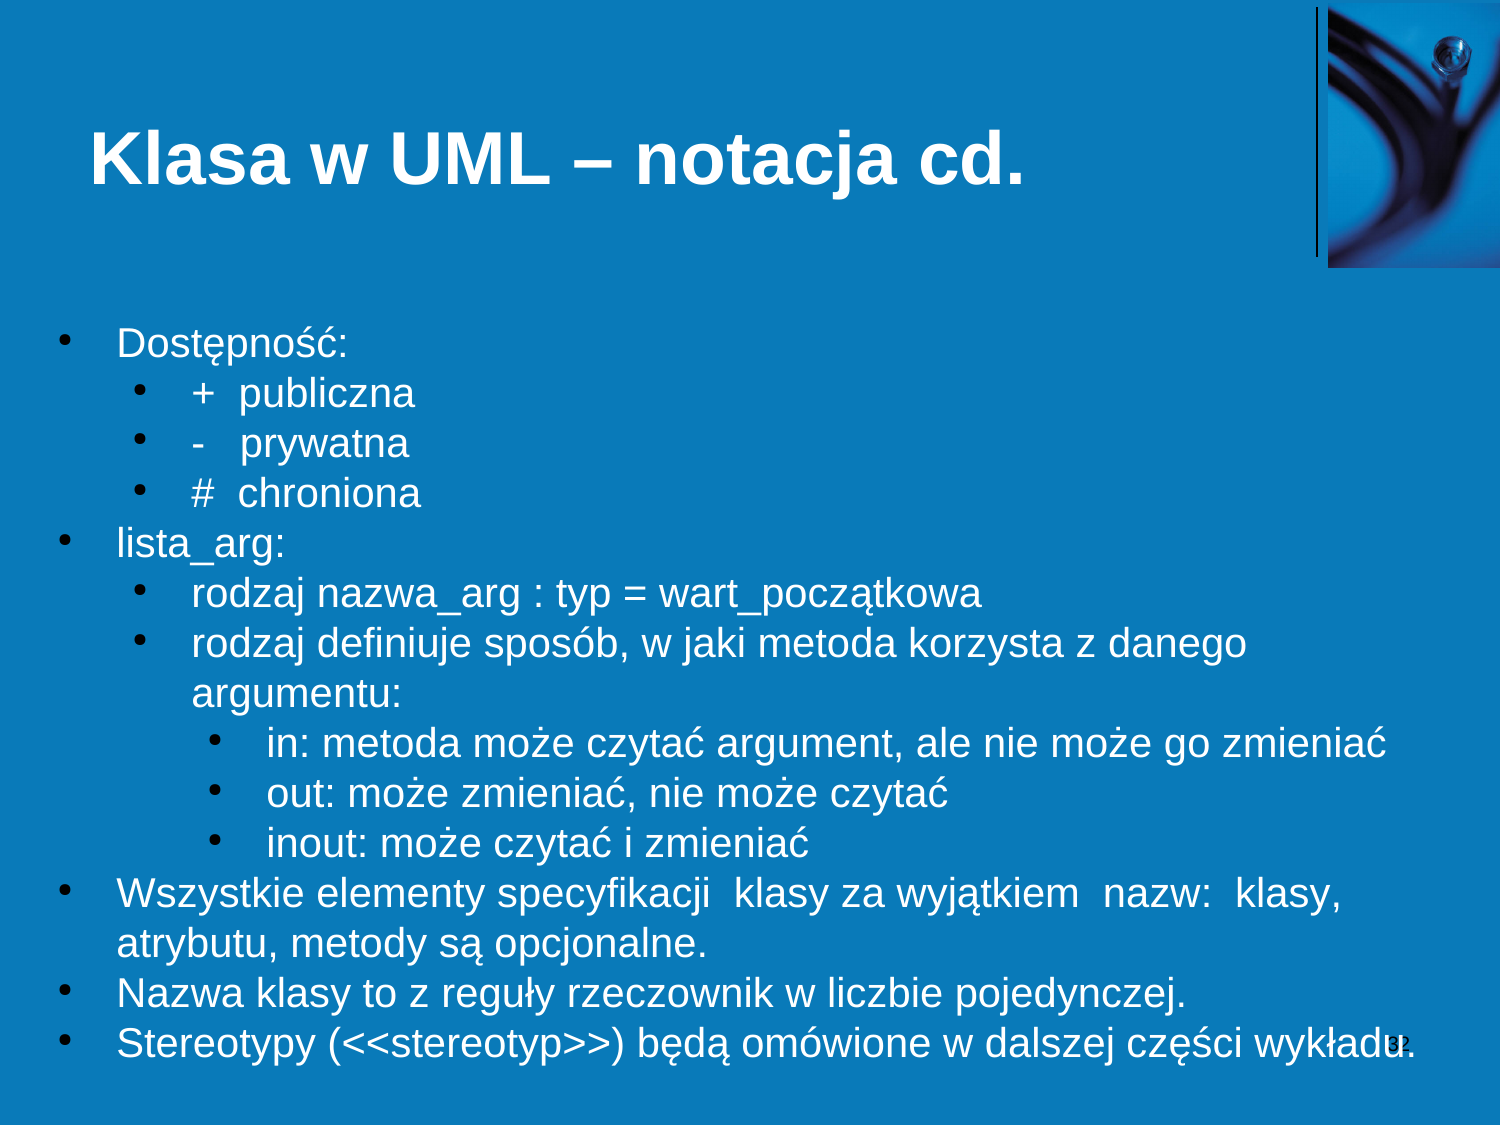

# Klasa w UML – notacja cd.
Dostępność:
+ publiczna
- prywatna
# chroniona
lista_arg:
rodzaj nazwa_arg : typ = wart_początkowa
rodzaj definiuje sposób, w jaki metoda korzysta z danego argumentu:
in: metoda może czytać argument, ale nie może go zmieniać
out: może zmieniać, nie może czytać
inout: może czytać i zmieniać
Wszystkie elementy specyfikacji klasy za wyjątkiem nazw: klasy, atrybutu, metody są opcjonalne.
Nazwa klasy to z reguły rzeczownik w liczbie pojedynczej.
Stereotypy (<<stereotyp>>) będą omówione w dalszej części wykładu.
32